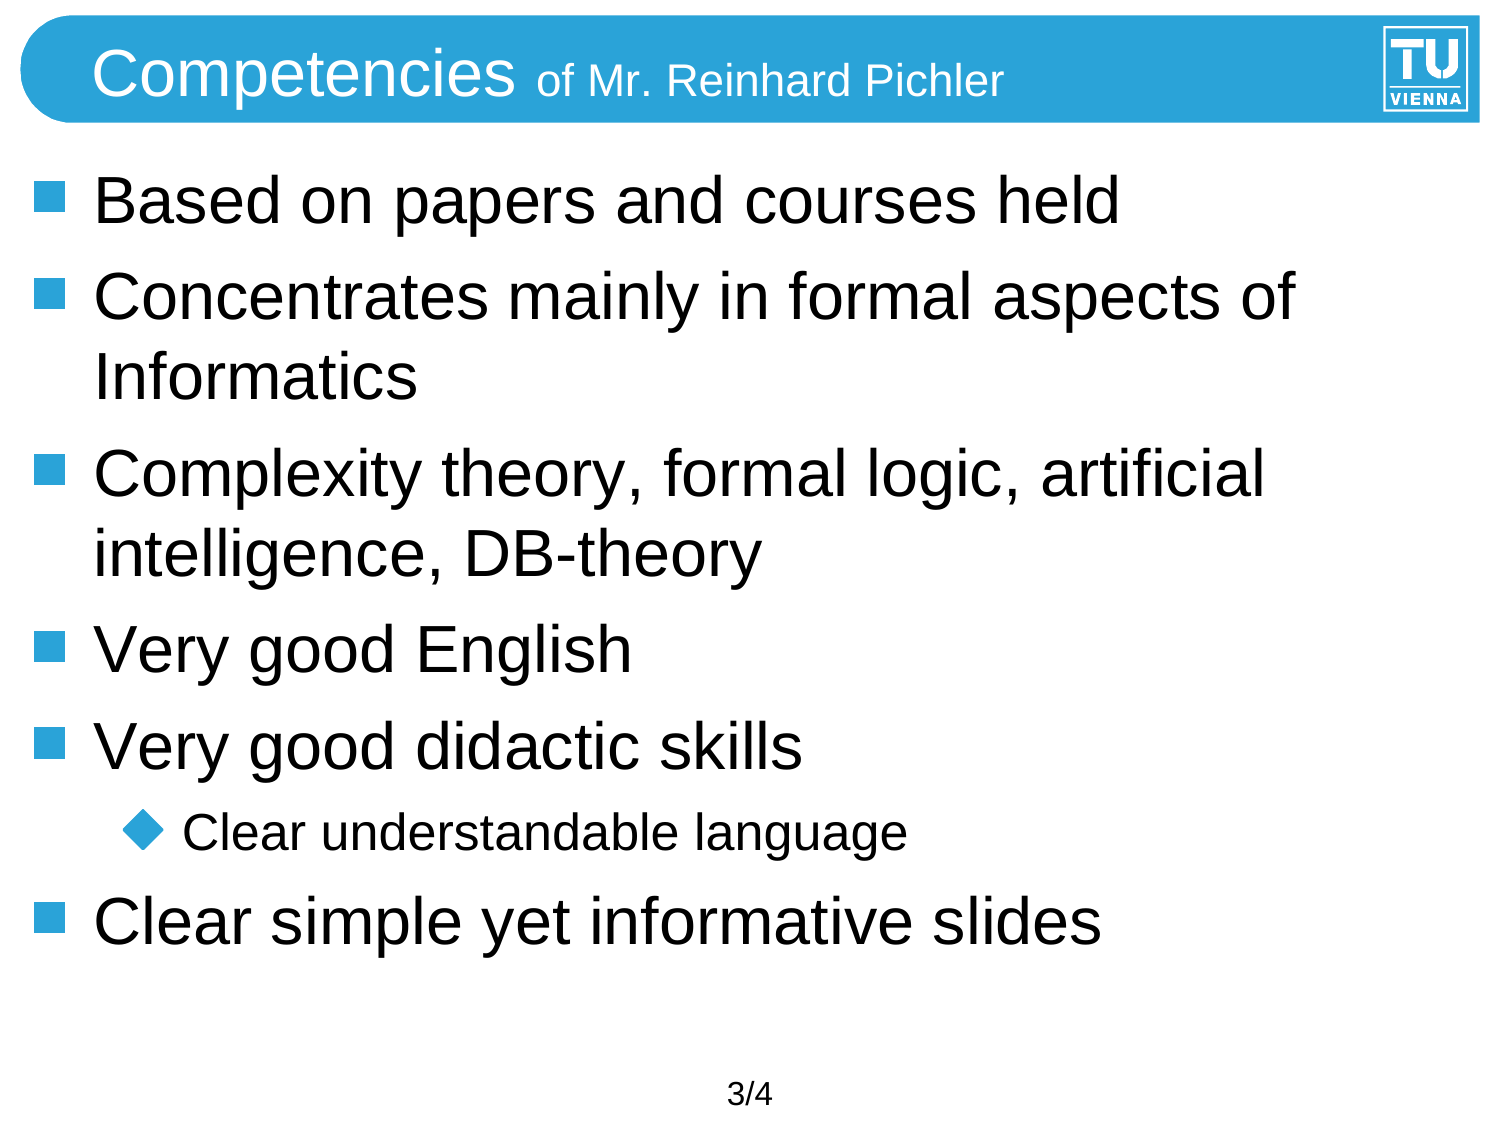

# Competencies of Mr. Reinhard Pichler
Based on papers and courses held
Concentrates mainly in formal aspects of Informatics
Complexity theory, formal logic, artificial intelligence, DB-theory
Very good English
Very good didactic skills
Clear understandable language
Clear simple yet informative slides
3